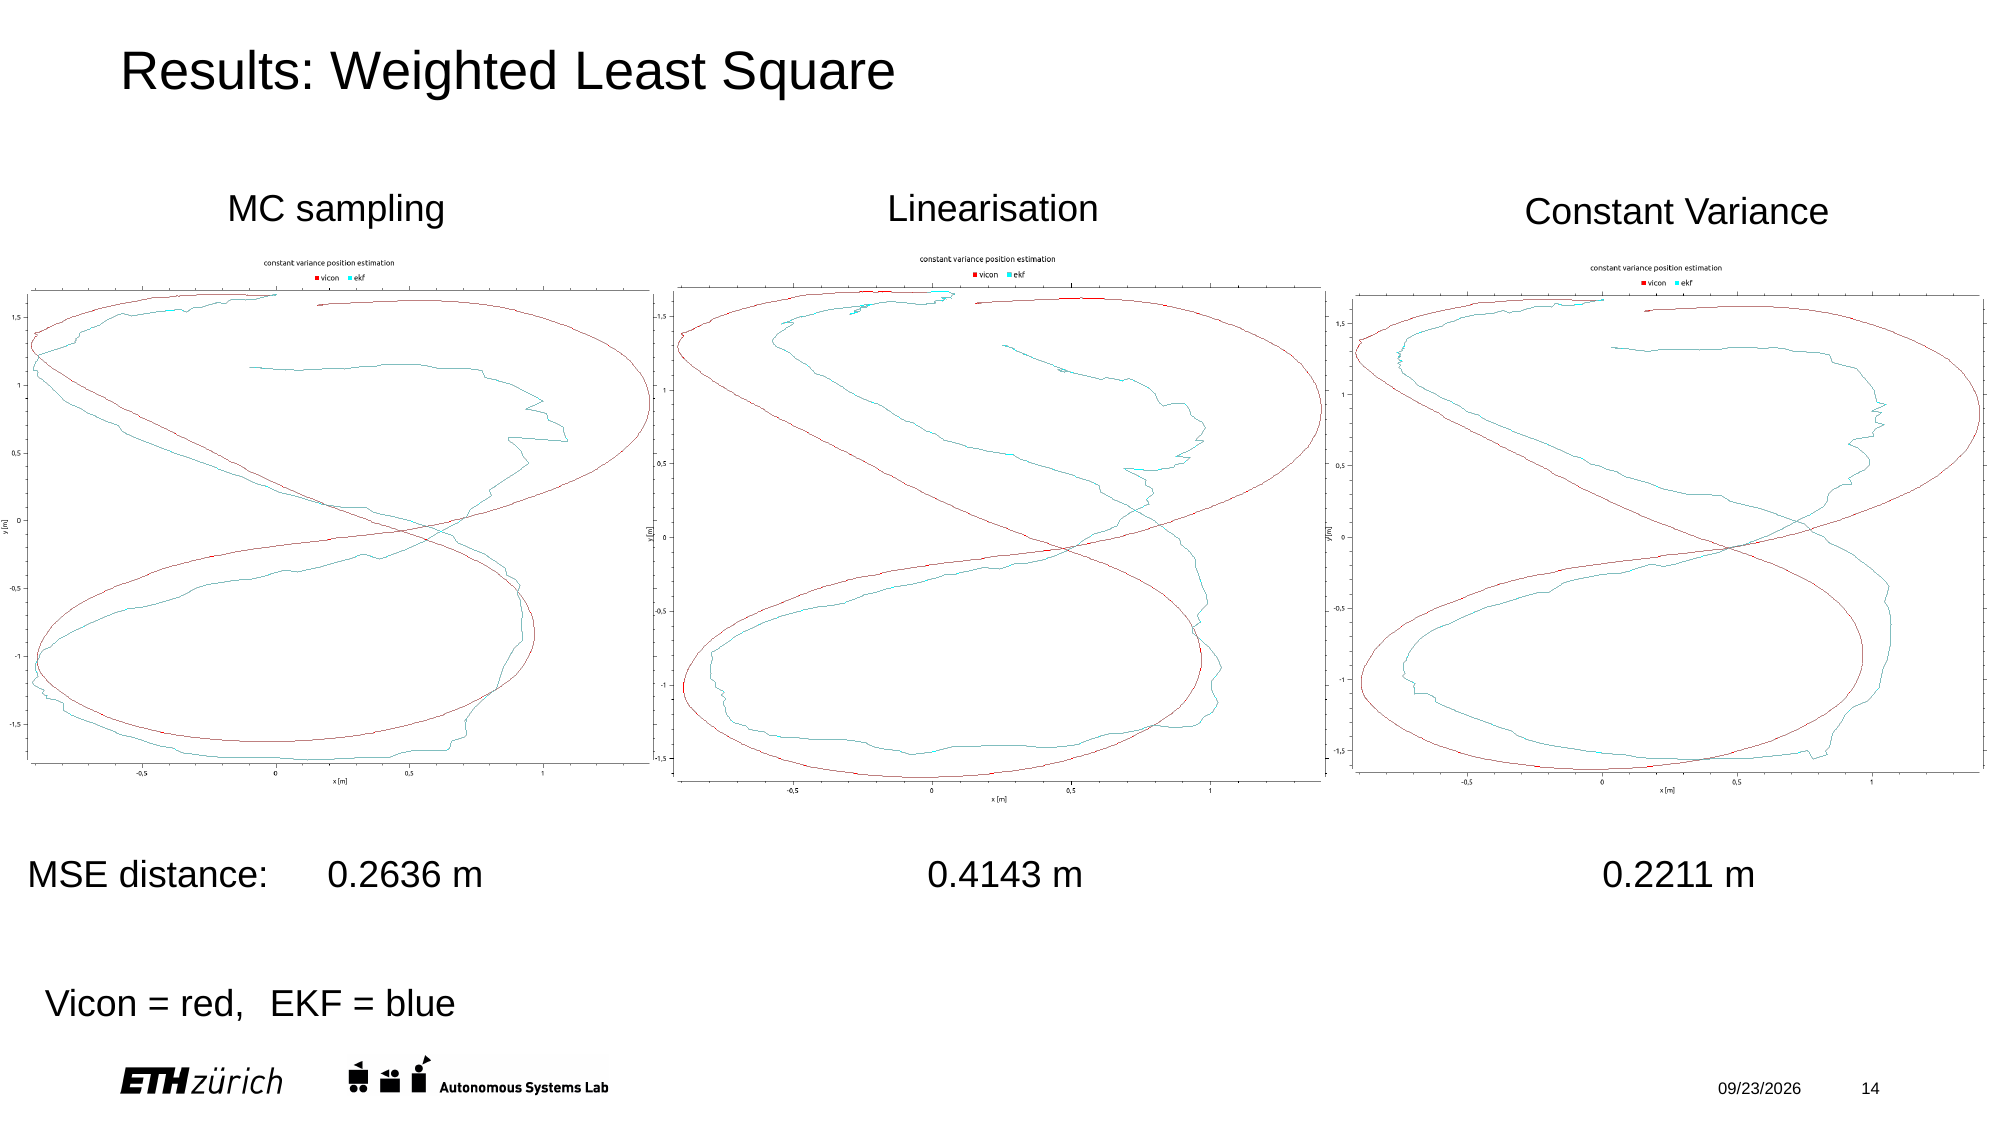

# Results: Weighted Least Square
MC sampling
Linearisation
Constant Variance
MSE distance:	0.2636 m						0.4143 m							0.2211 m
Vicon = red,	EKF = blue